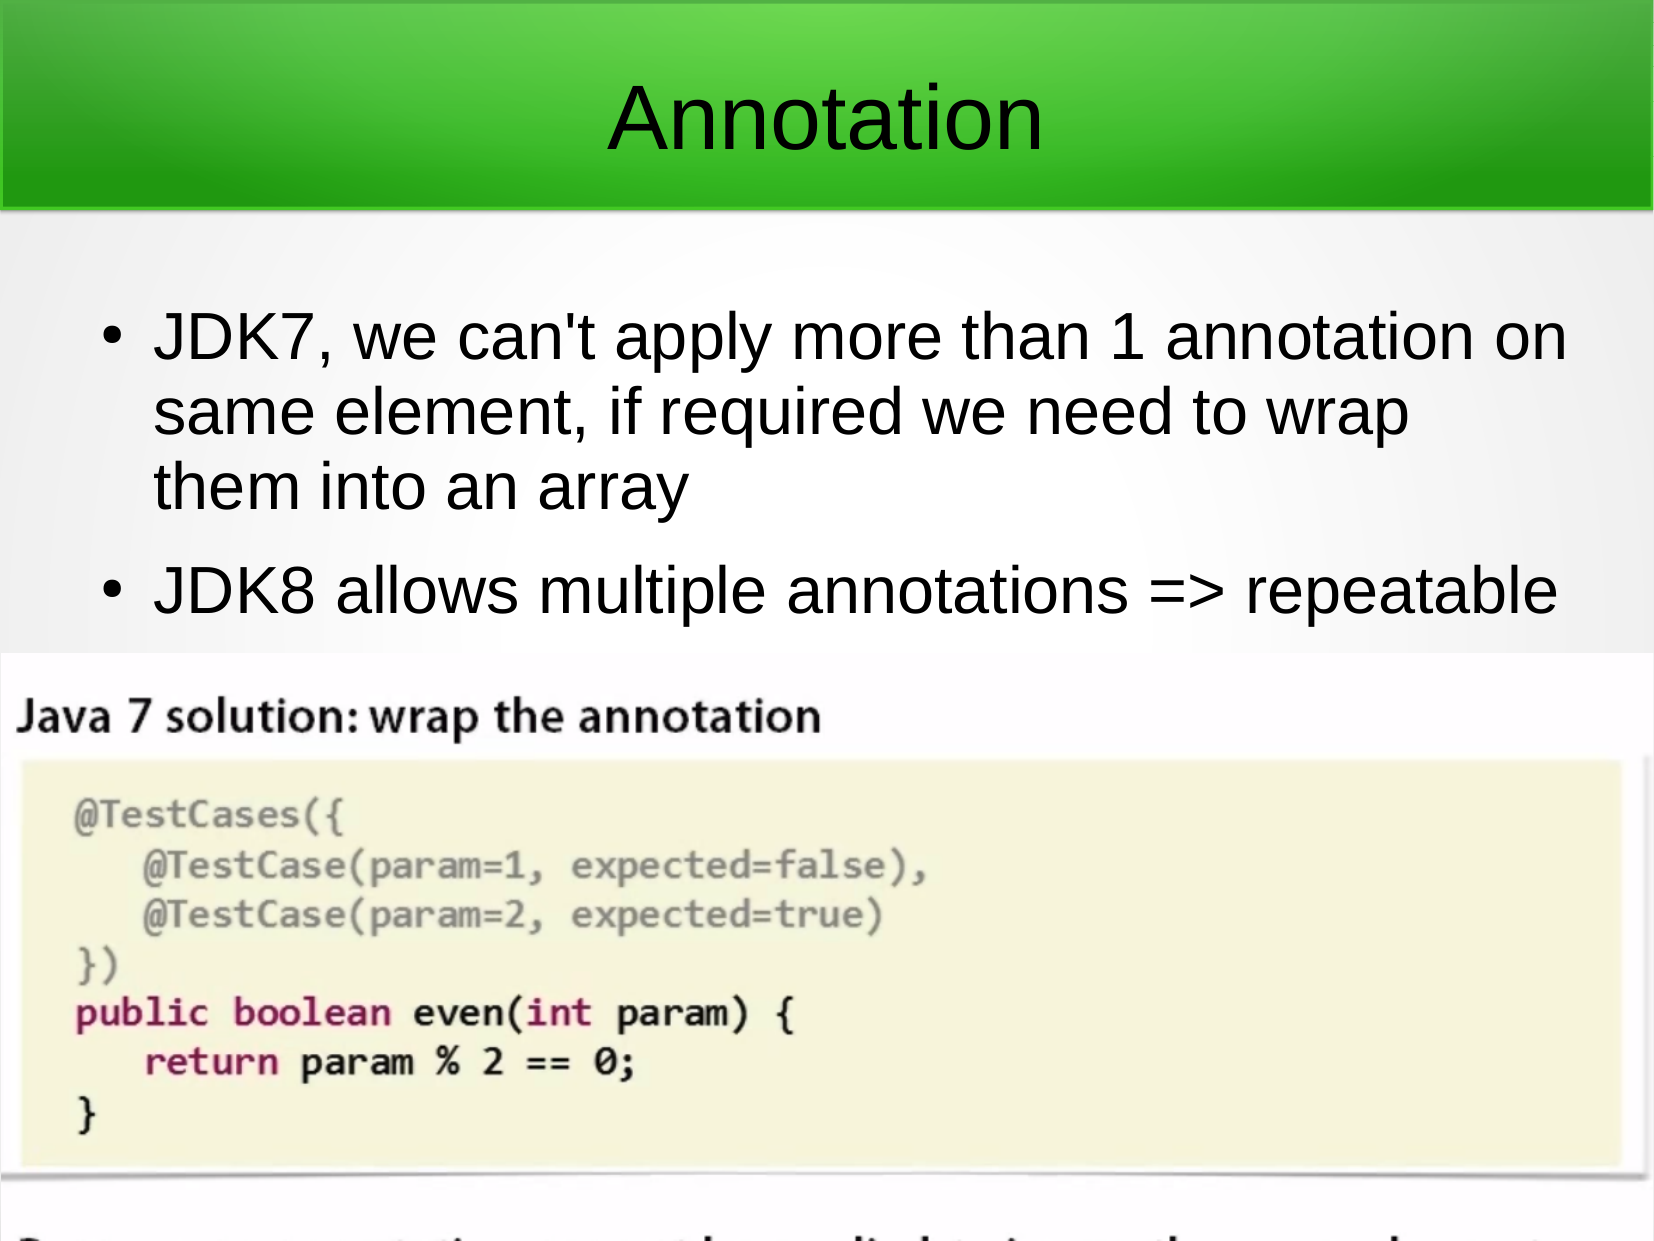

# Annotation
JDK7, we can't apply more than 1 annotation on same element, if required we need to wrap them into an array
JDK8 allows multiple annotations => repeatable